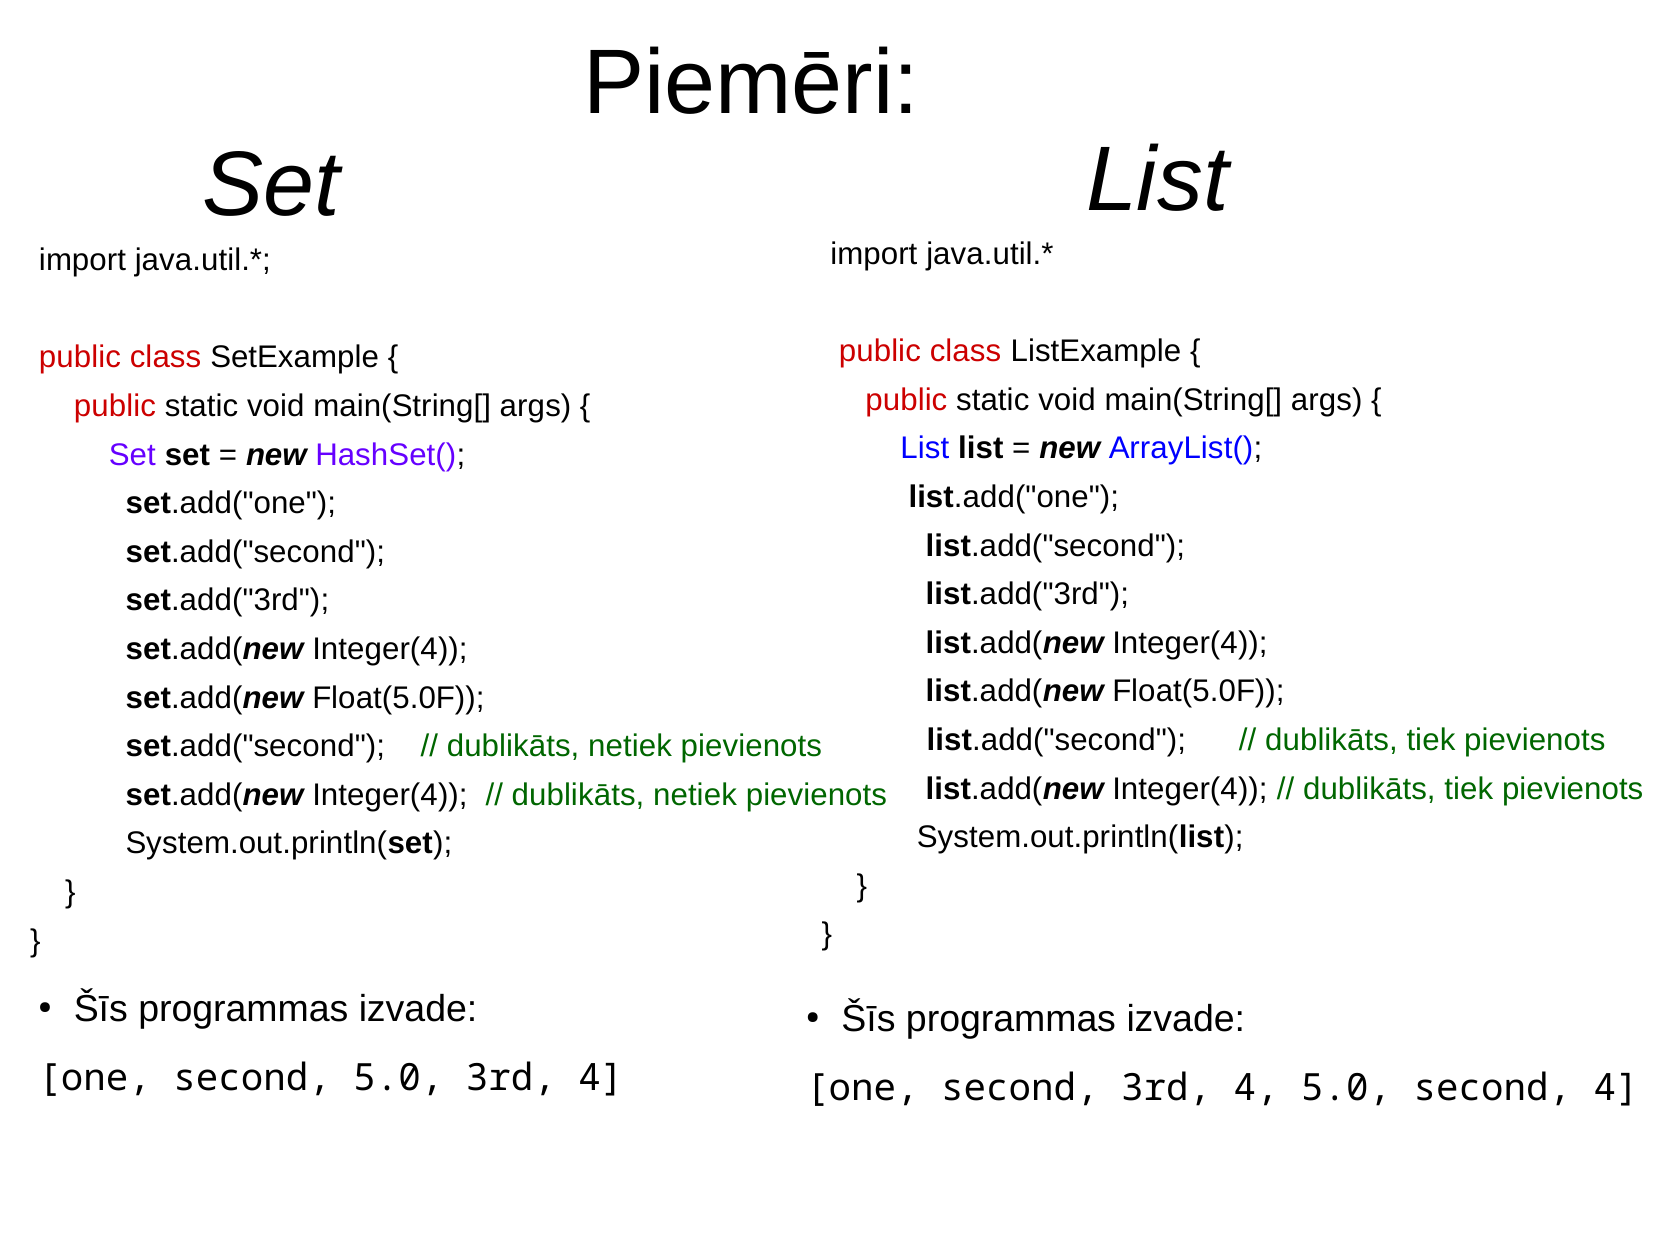

List
# Piemēri: Set
 import java.util.*
 public class ListExample {
 public static void main(String[] args) {
 List list = new ArrayList();
 	 list.add("one");
 	 list.add("second");
 	 list.add("3rd");
 	 list.add(new Integer(4));
 	 list.add(new Float(5.0F));
 list.add("second"); // dublikāts, tiek pievienots
 		 list.add(new Integer(4)); // dublikāts, tiek pievienots
 		System.out.println(list);
 }
 }
 import java.util.*;
 public class SetExample {
 public static void main(String[] args) {
 Set set = new HashSet();
 		set.add("one");
 	set.add("second");
 	set.add("3rd");
 	set.add(new Integer(4));
 	set.add(new Float(5.0F));
 	set.add("second"); // dublikāts, netiek pievienots
 	set.add(new Integer(4)); // dublikāts, netiek pievienots
 		System.out.println(set);
 }
 }
Šīs programmas izvade:
[one, second, 5.0, 3rd, 4]
Šīs programmas izvade:
[one, second, 3rd, 4, 5.0, second, 4]